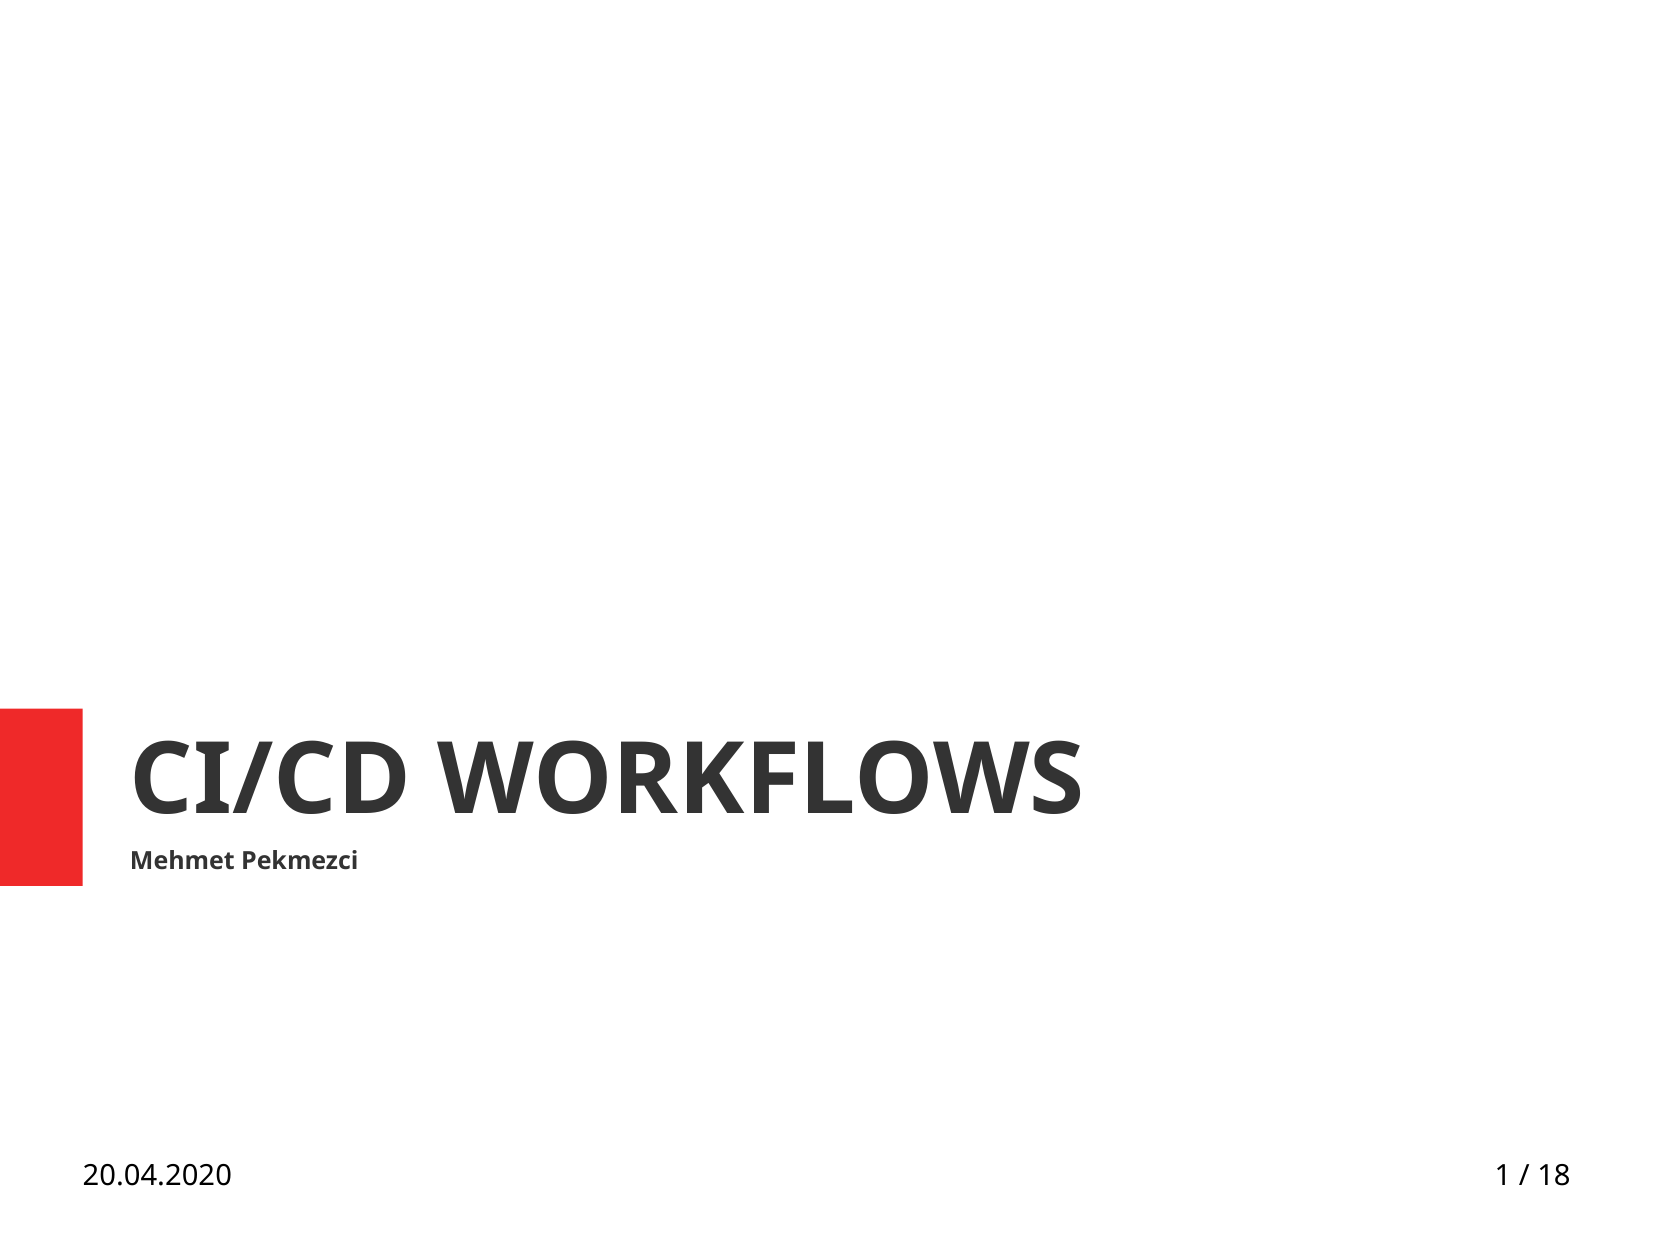

# CI/CD WORKFLOWS Mehmet Pekmezci
20.04.2020
1